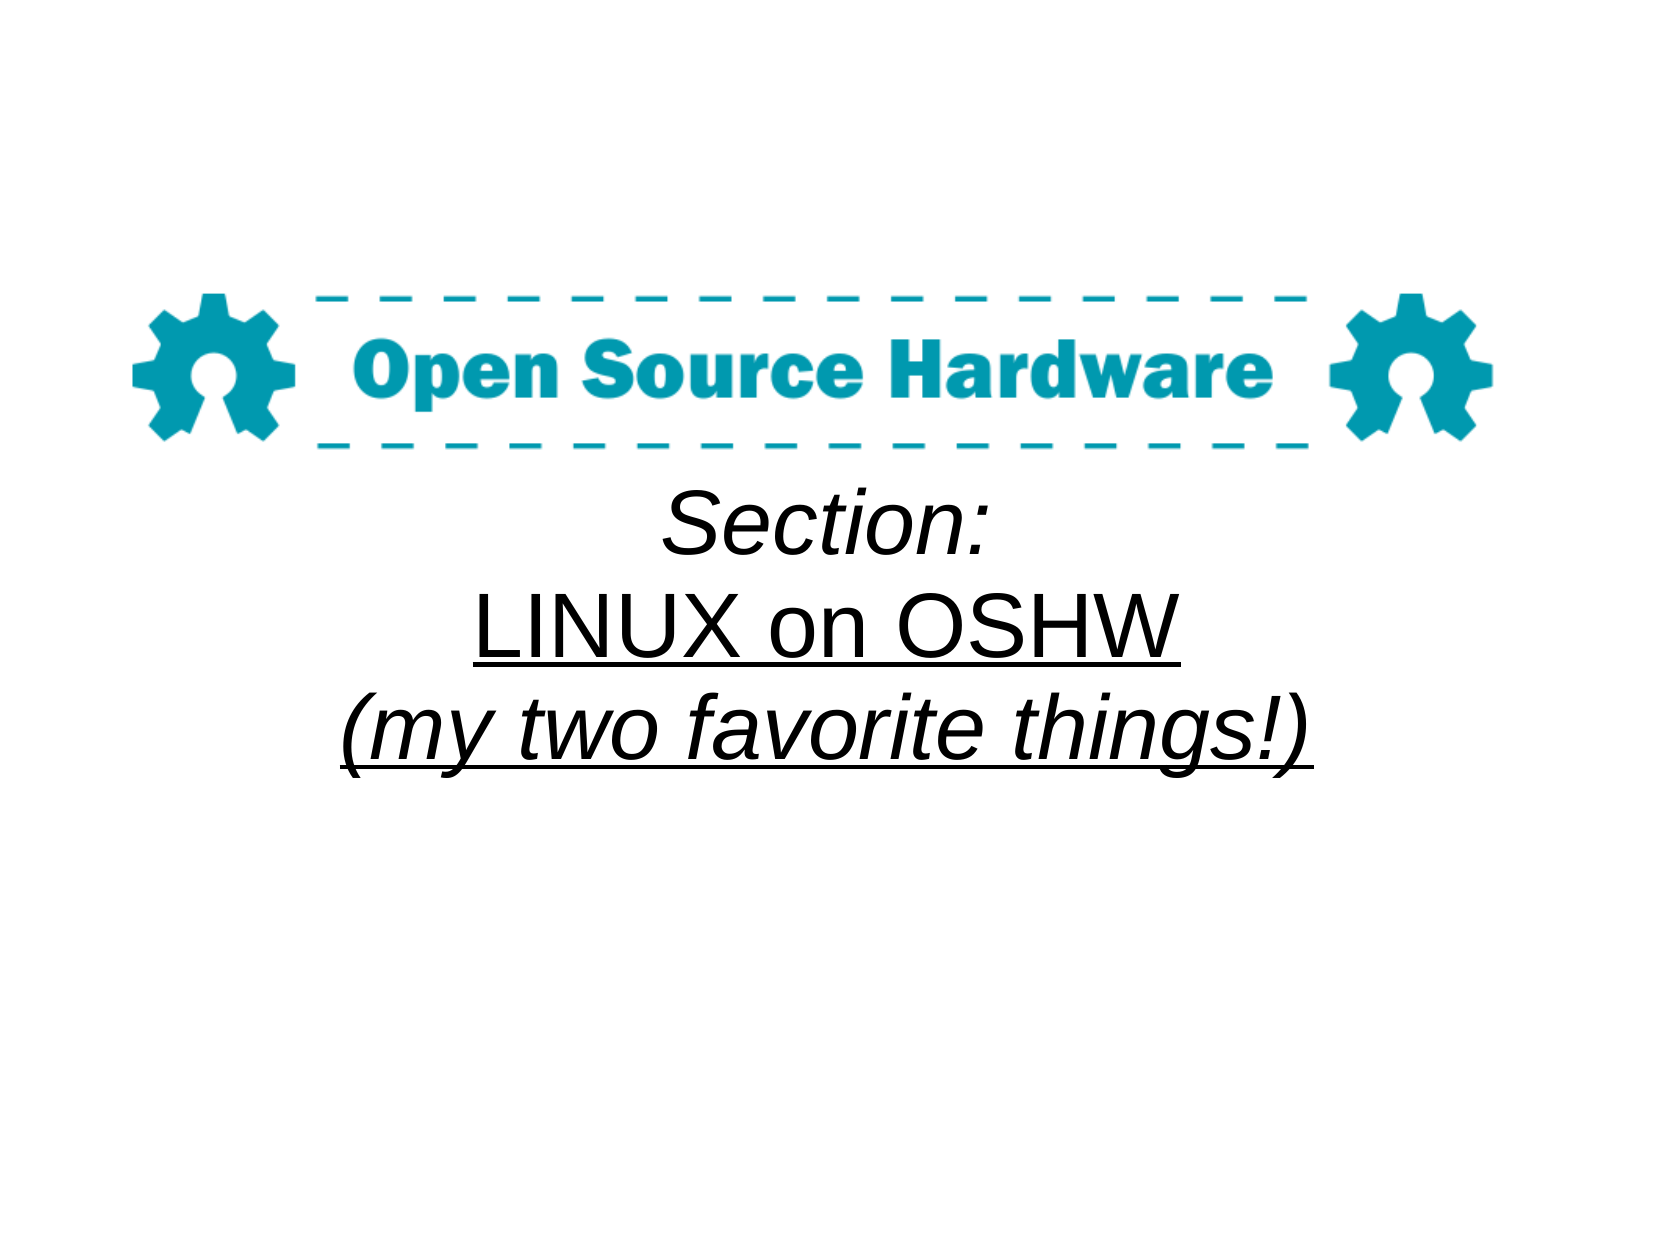

# Section: LINUX on OSHW (my two favorite things!)